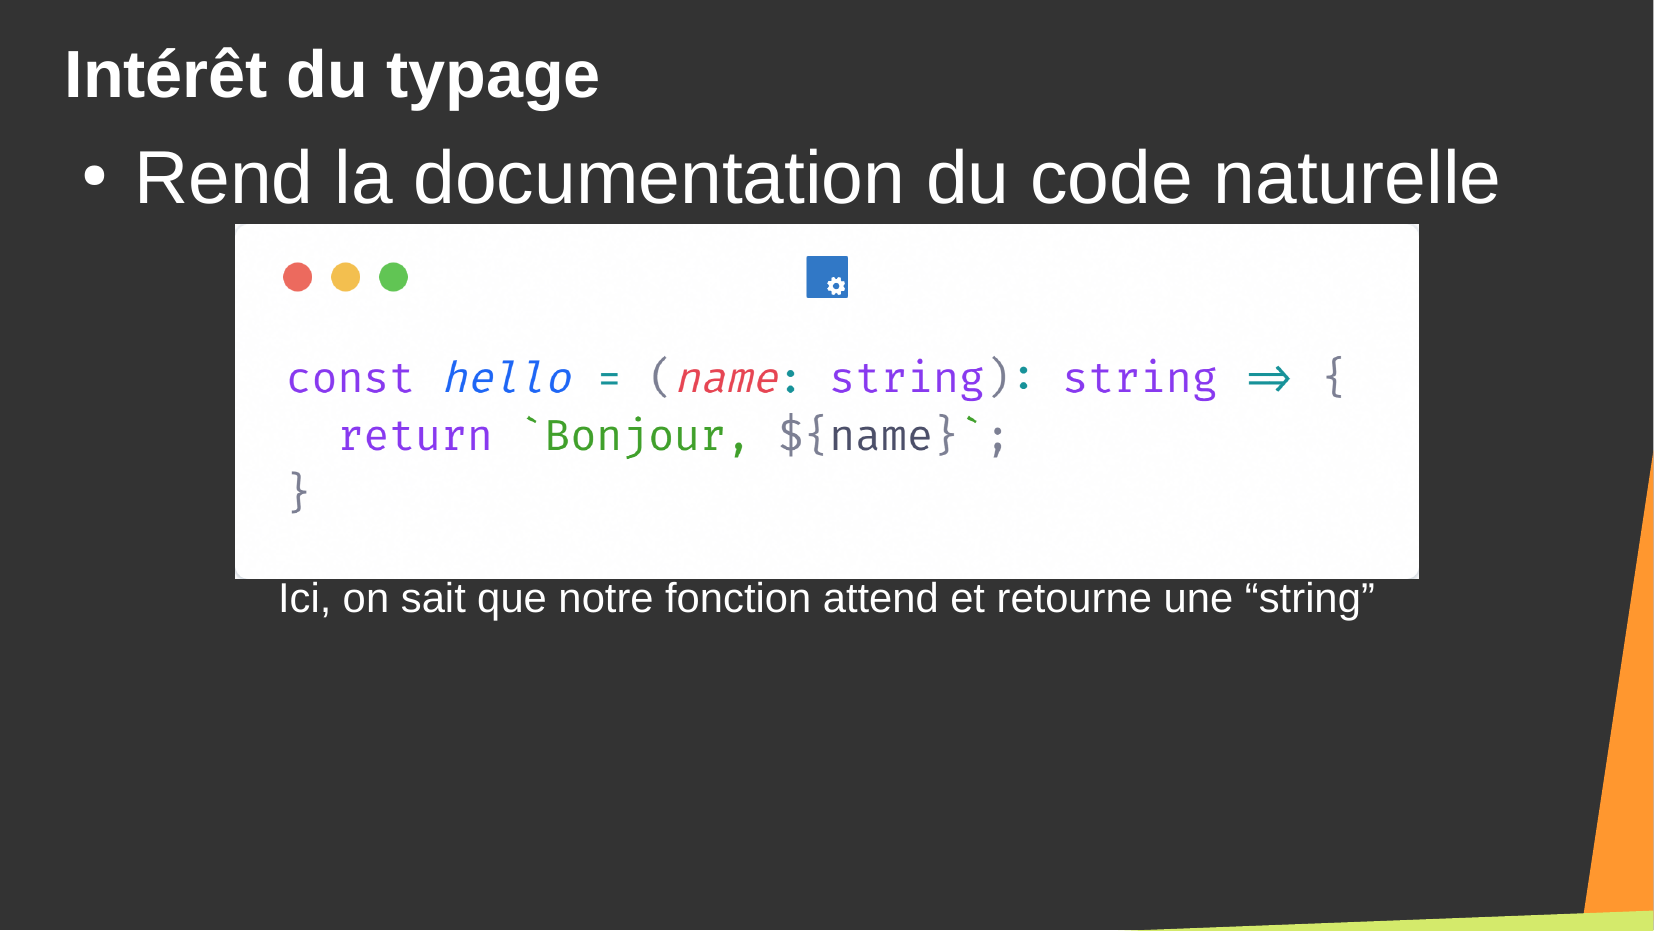

# Intérêt du typage
Rend la documentation du code naturelle
Ici, on sait que notre fonction attend et retourne une “string”